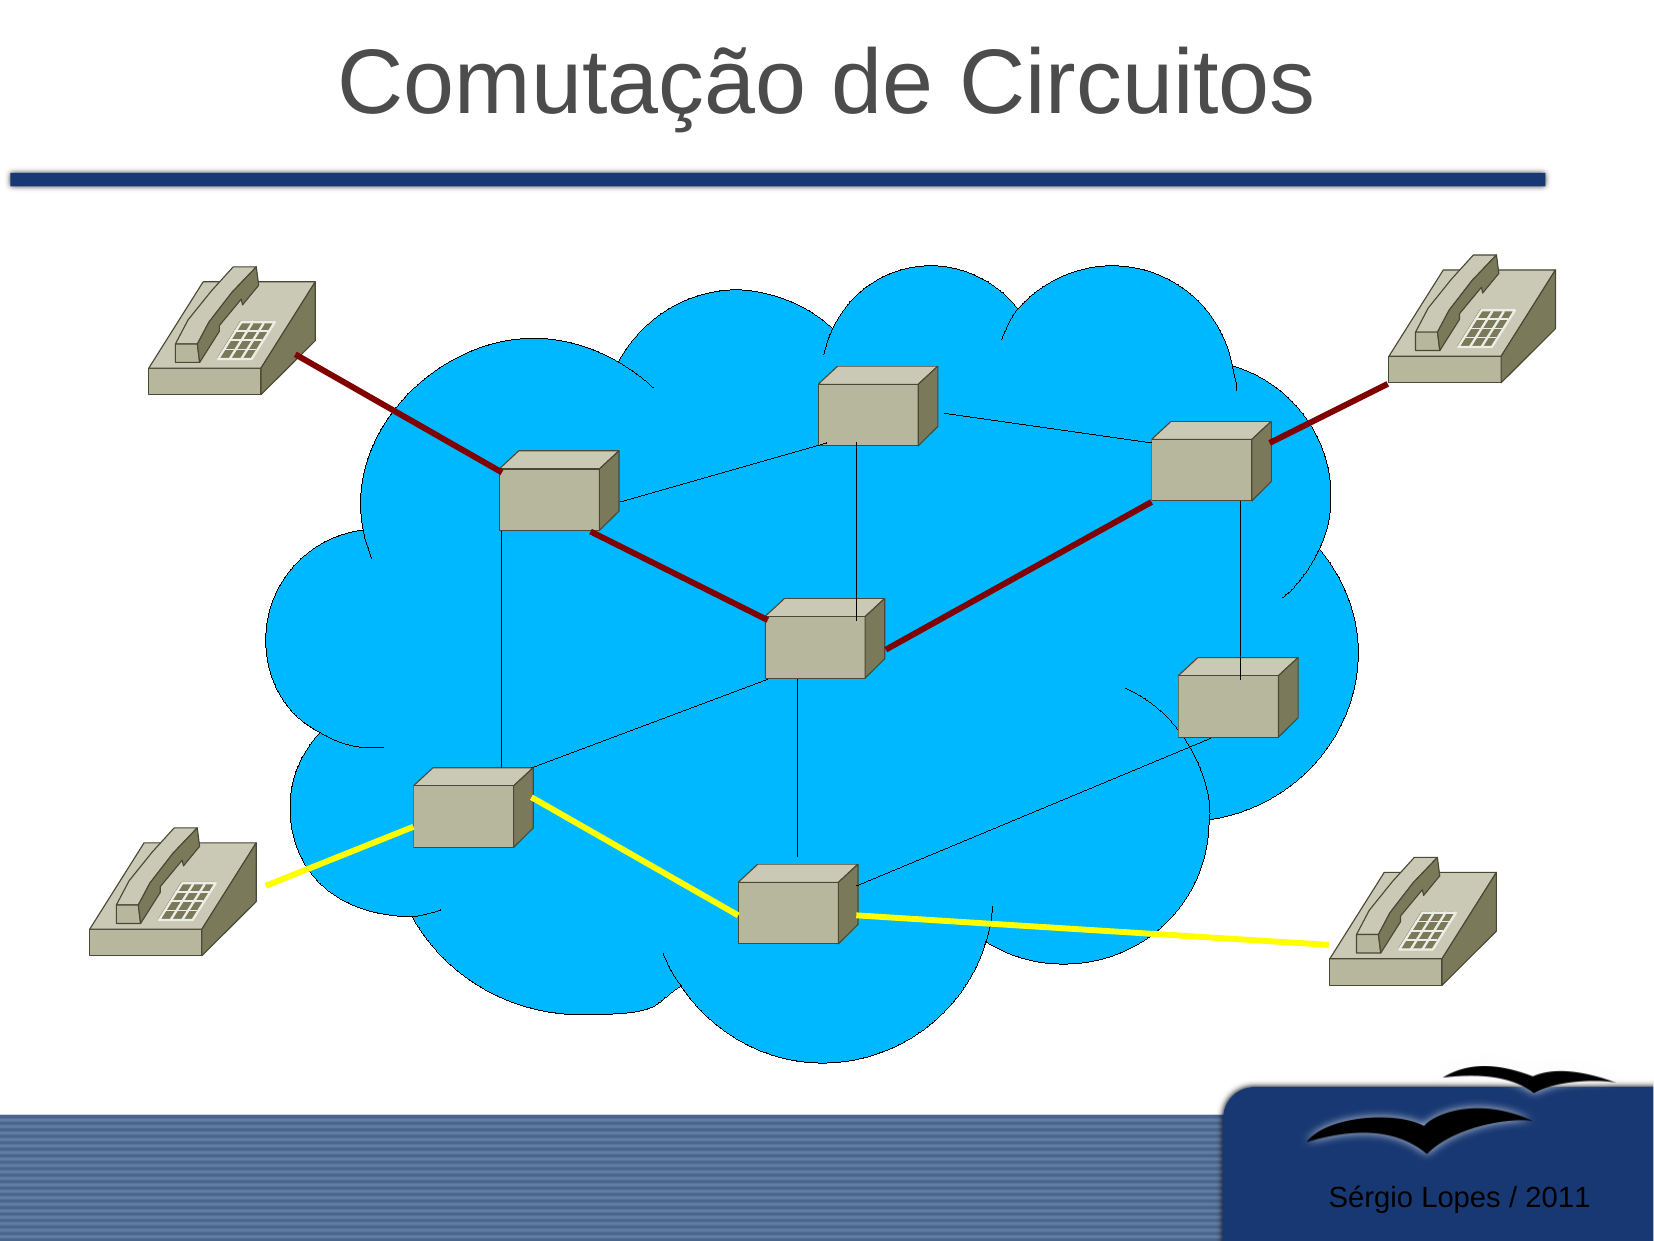

# Comutação de Circuitos
Sérgio Lopes / 2011